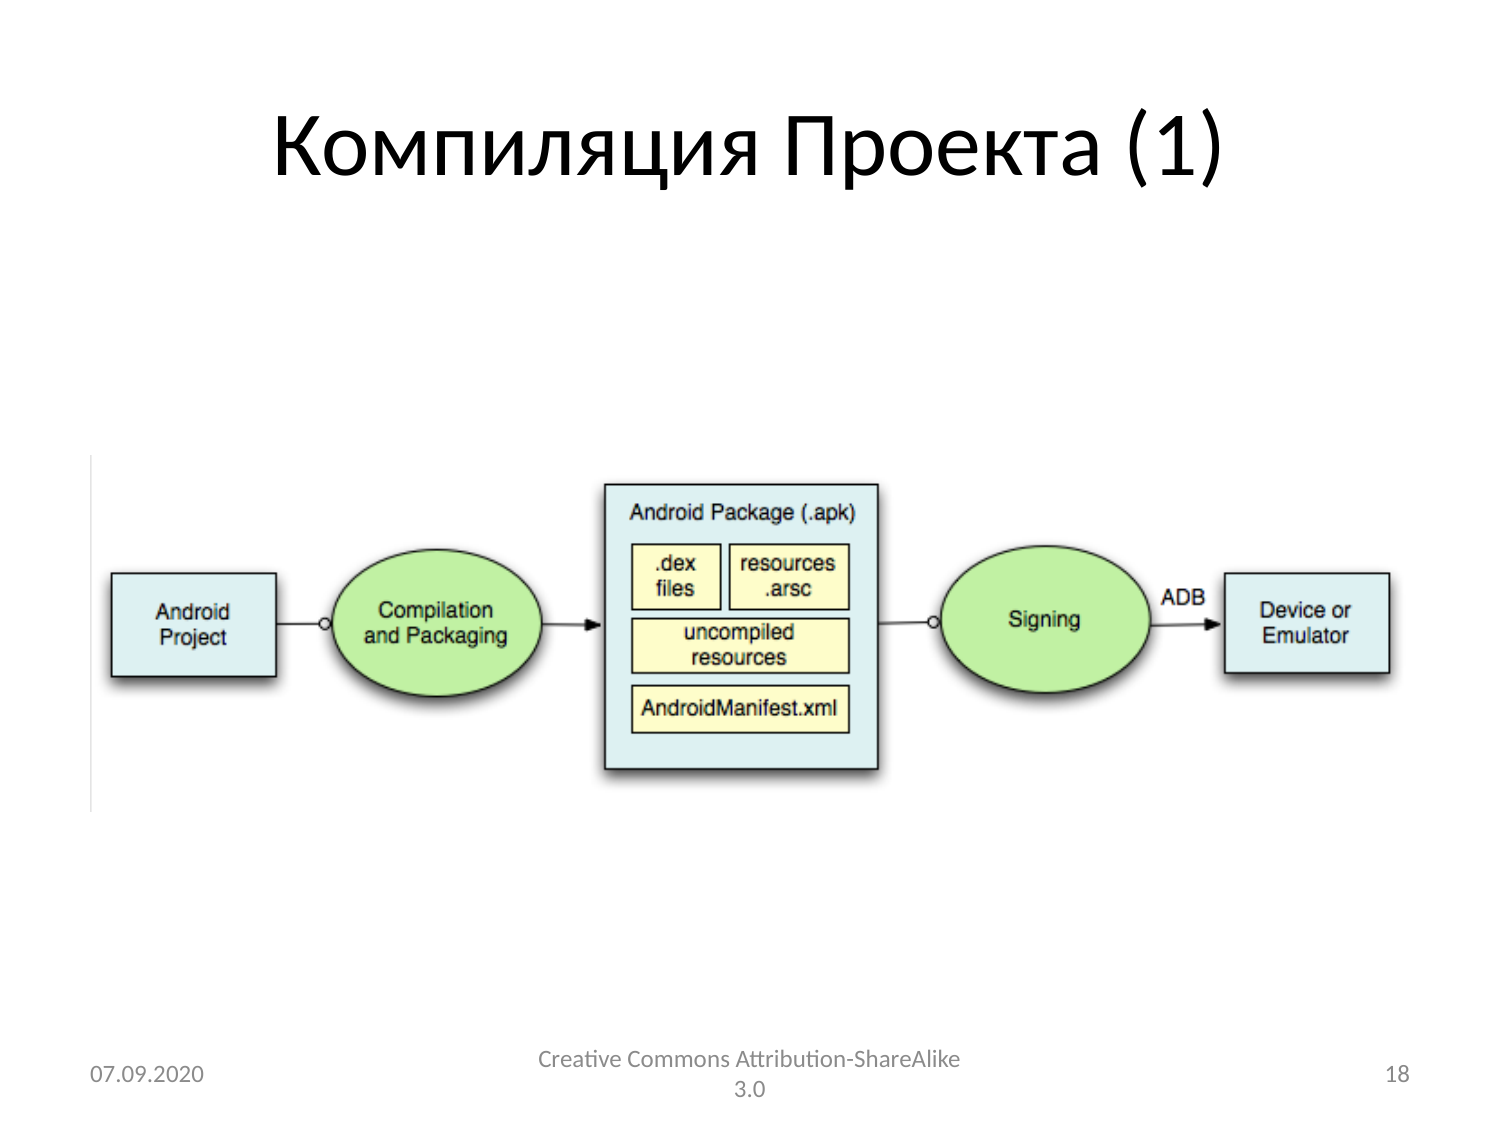

# Компиляция Проекта (1)
07.09.2020
Creative Commons Attribution-ShareAlike 3.0